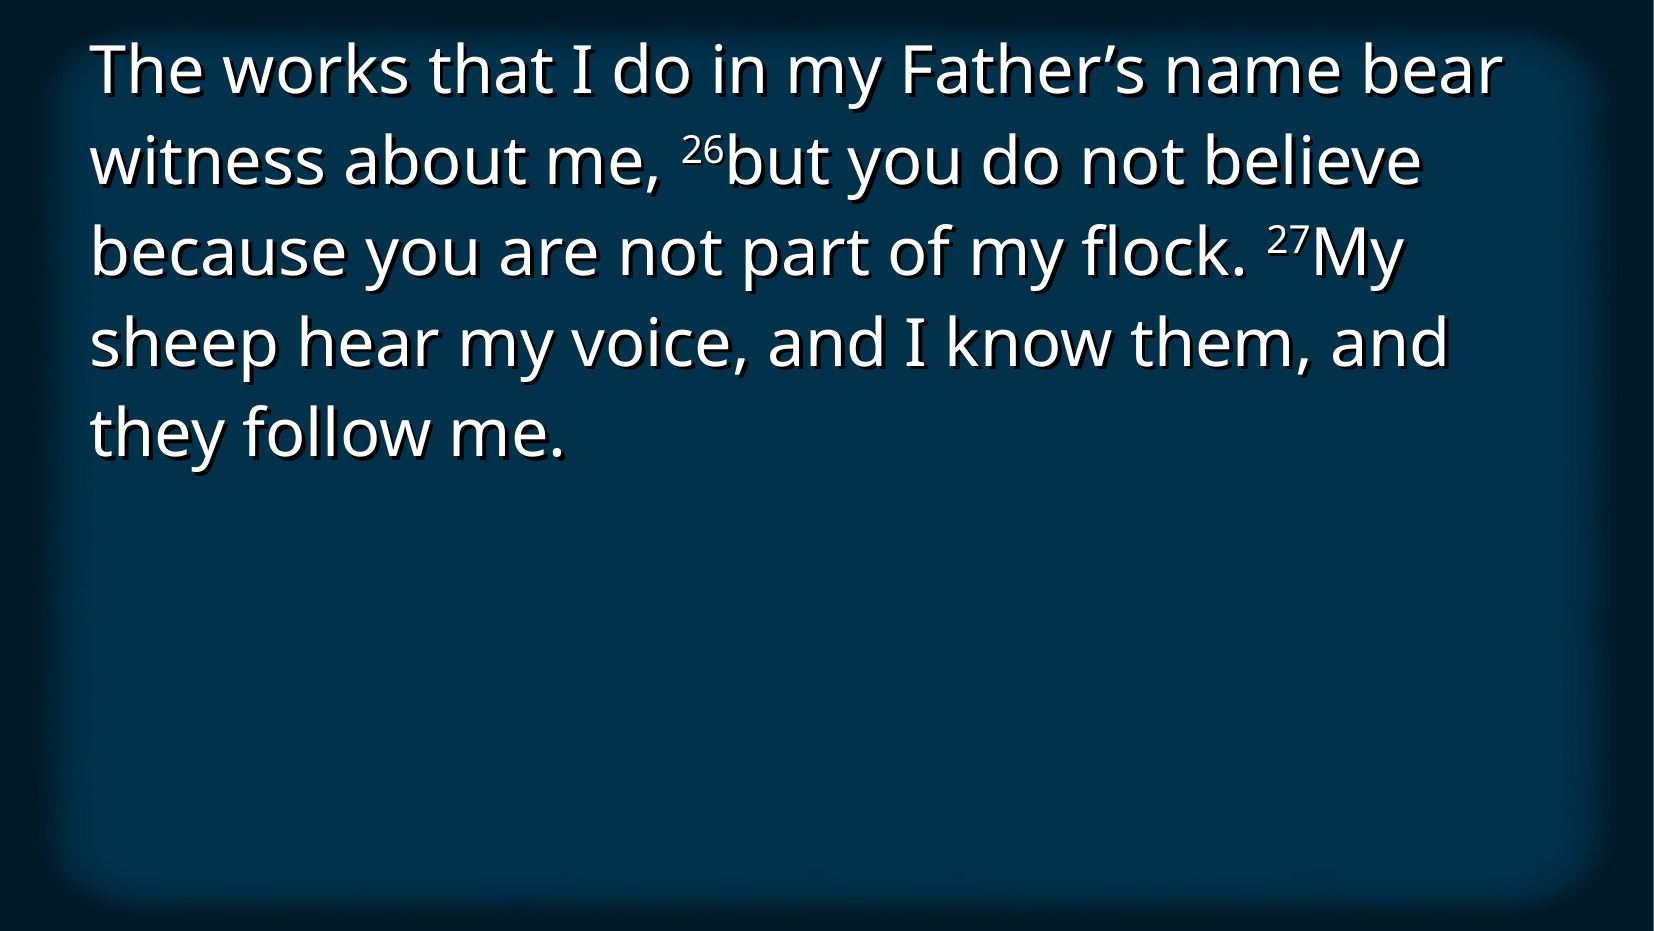

The works that I do in my Father’s name bear witness about me, 26but you do not believe because you are not part of my flock. 27My sheep hear my voice, and I know them, and they follow me.